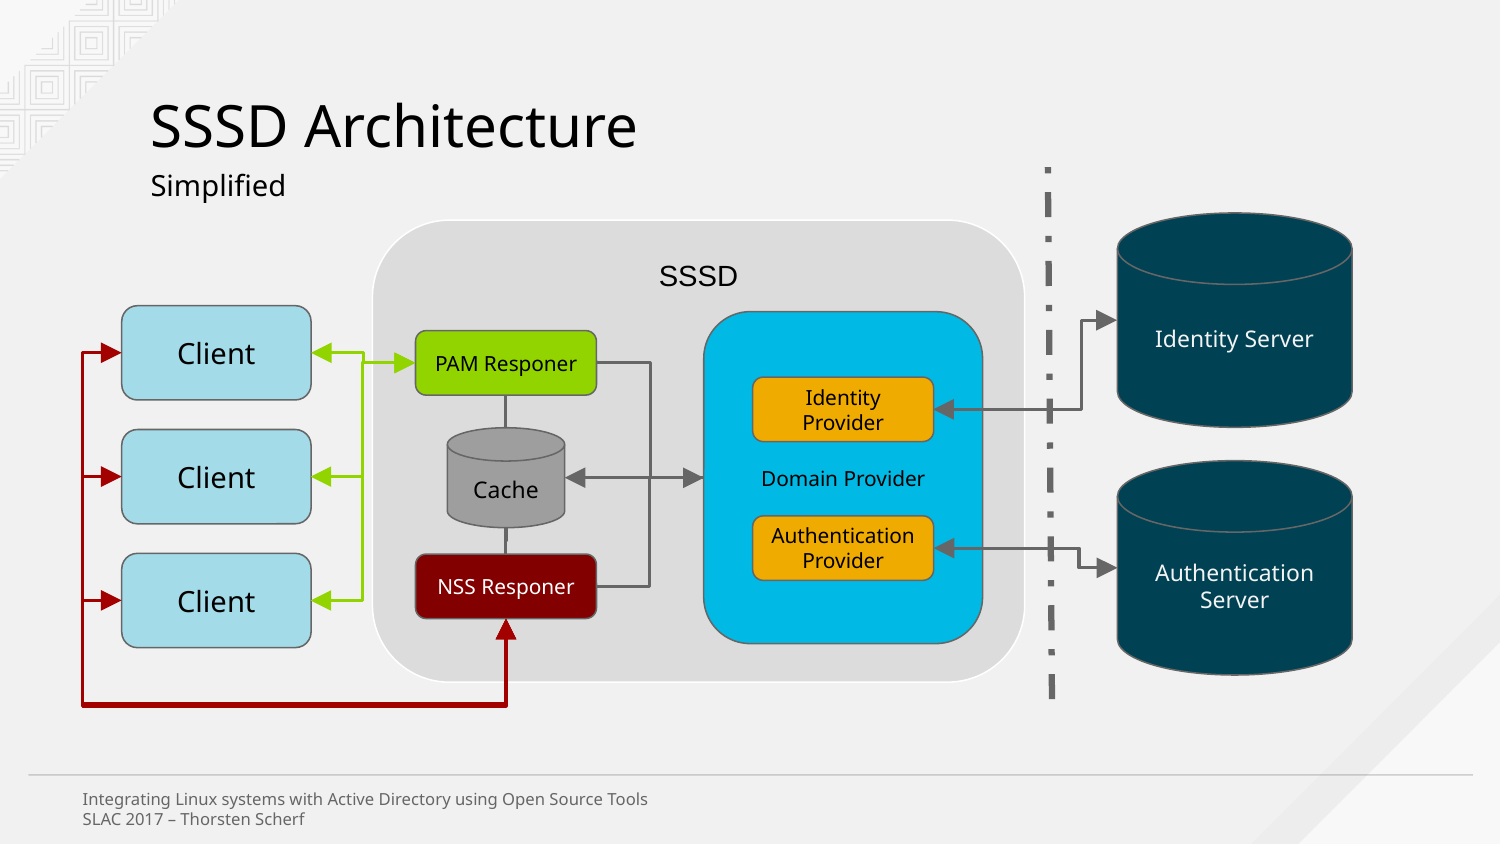

# SSSD Architecture
Simplified
Identity Server
SSSD
Client
Domain Provider
PAM Responer
Identity Provider
Cache
Client
Authentication Server
Authentication Provider
Client
NSS Responer